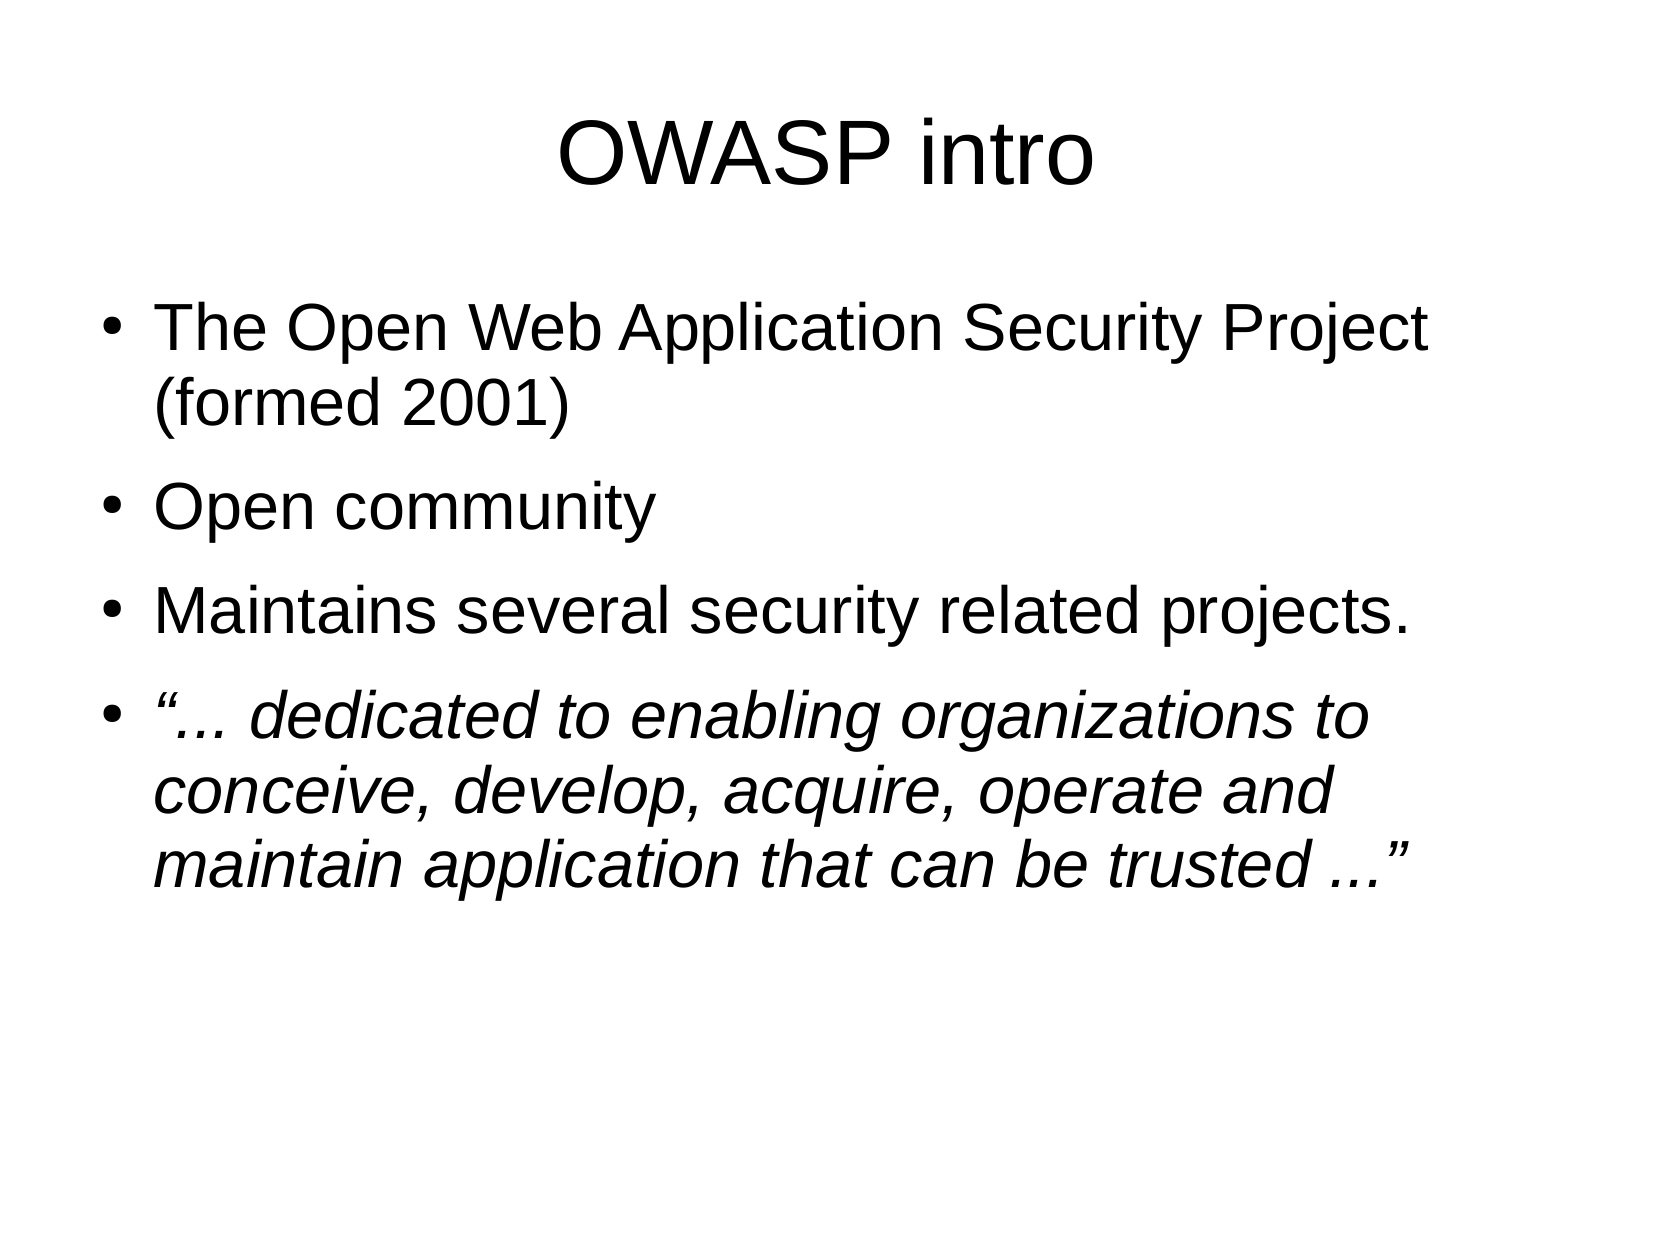

# OWASP intro
The Open Web Application Security Project (formed 2001)
Open community
Maintains several security related projects.
“... dedicated to enabling organizations to conceive, develop, acquire, operate and maintain application that can be trusted ...”